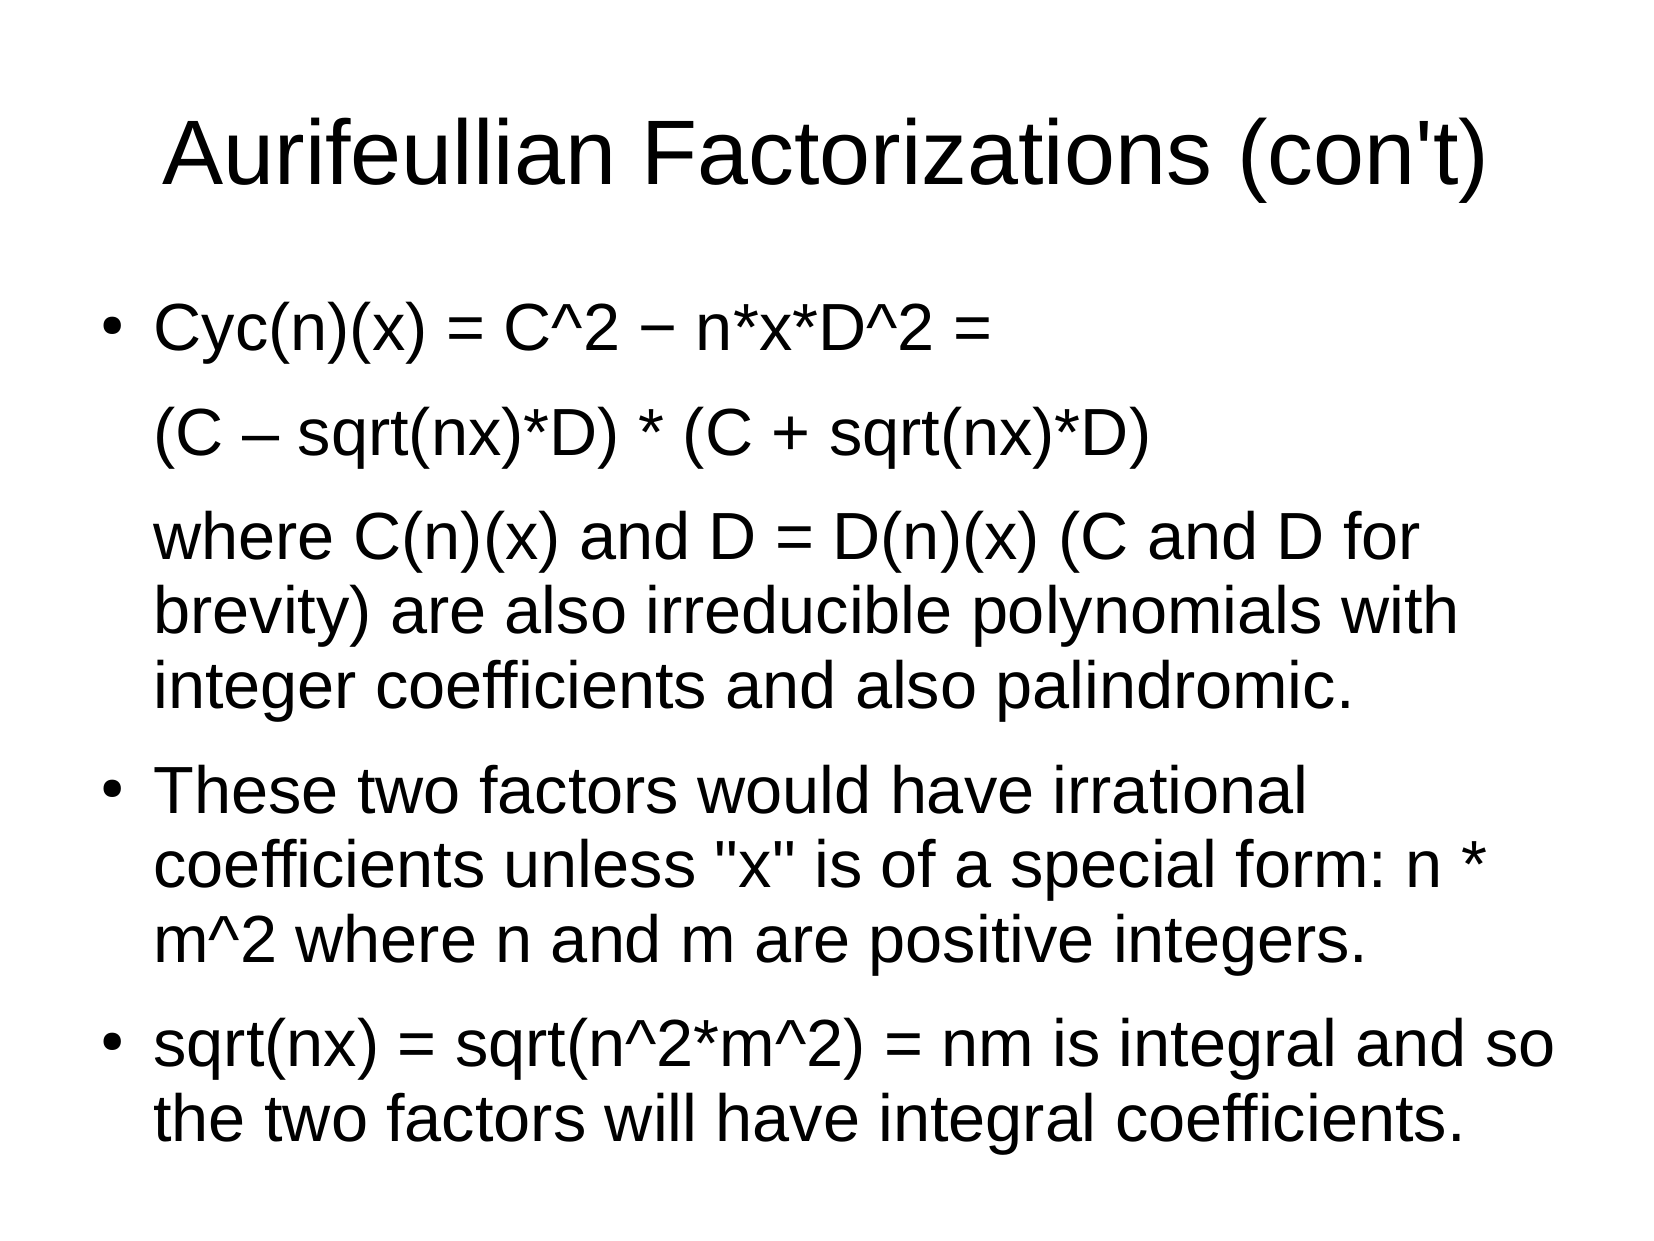

# Aurifeullian Factorizations (con't)
Cyc(n)(x) = C^2 − n*x*D^2 =
(C – sqrt(nx)*D) * (C + sqrt(nx)*D)
where C(n)(x) and D = D(n)(x) (C and D for brevity) are also irreducible polynomials with integer coefficients and also palindromic.
These two factors would have irrational coefficients unless "x" is of a special form: n * m^2 where n and m are positive integers.
sqrt(nx) = sqrt(n^2*m^2) = nm is integral and so the two factors will have integral coefficients.